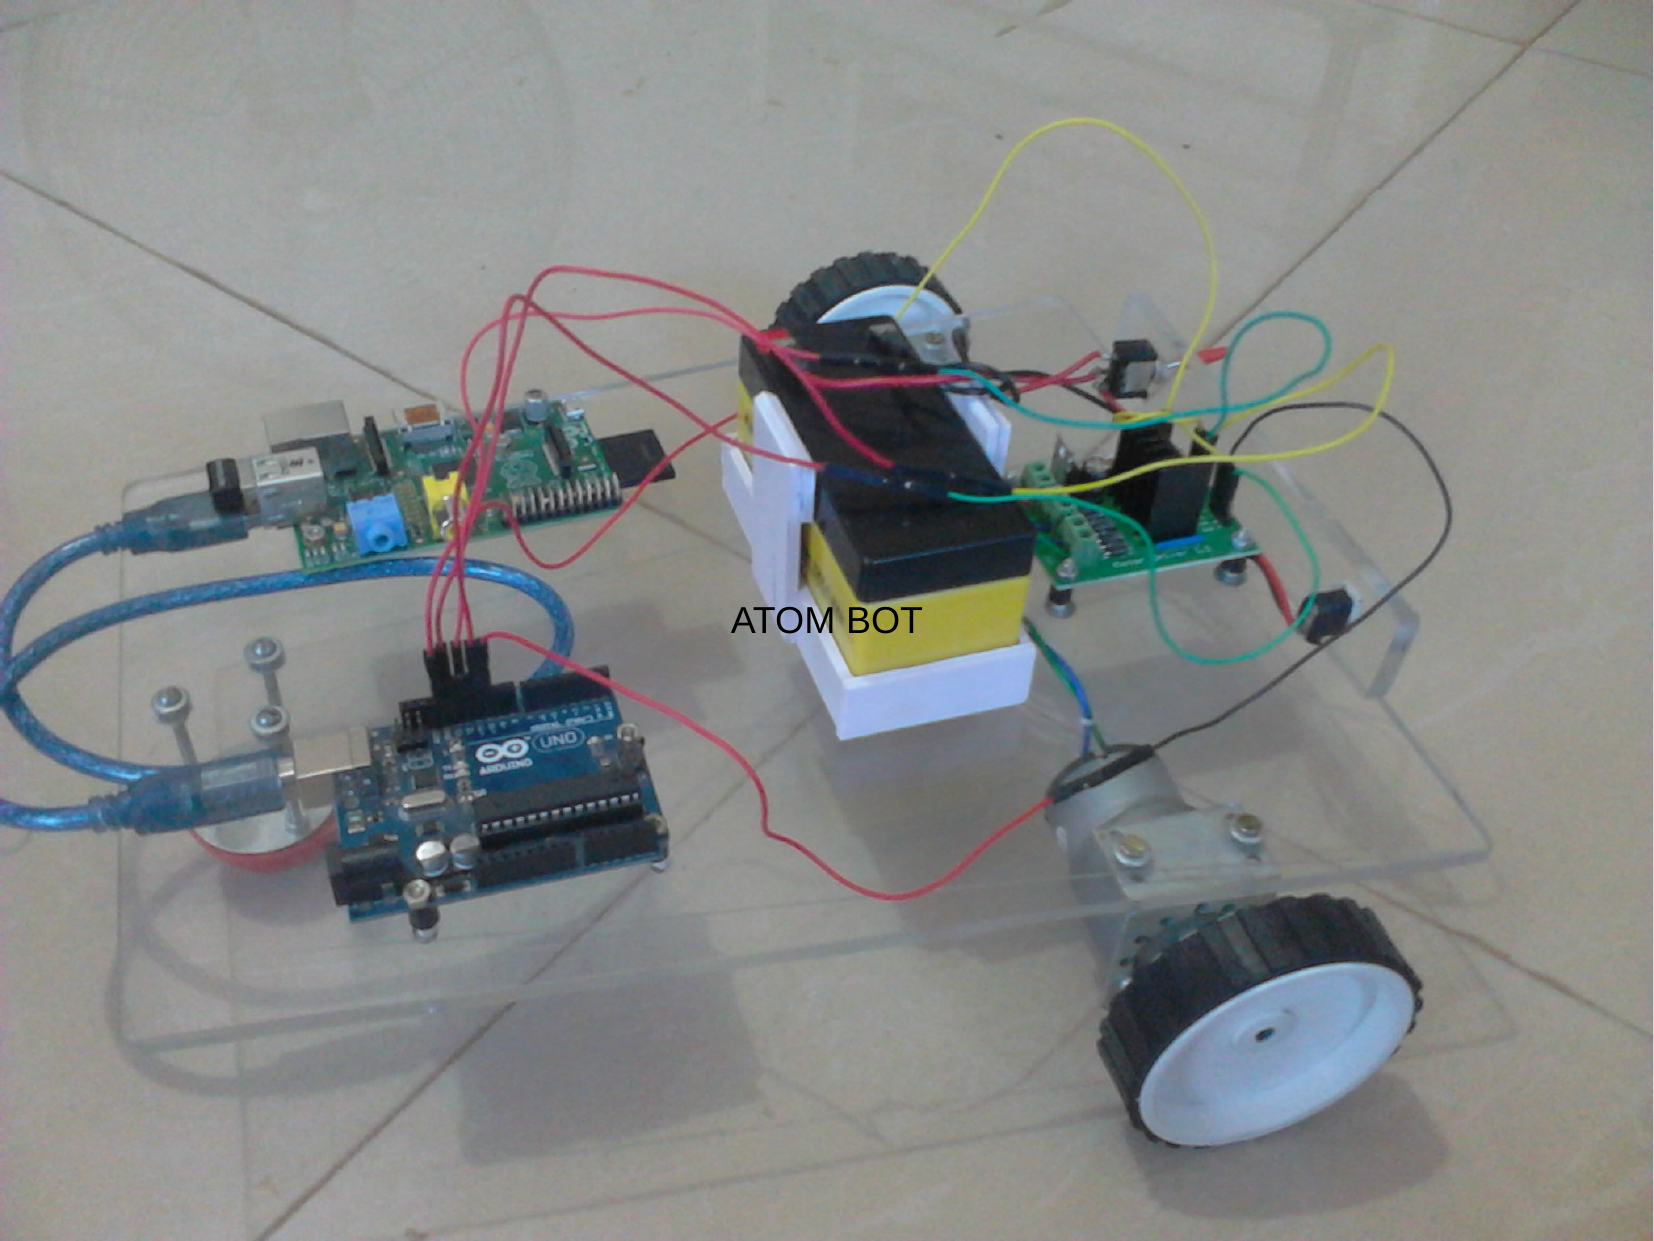

ATOM BOT
# Now It's Working !! :)